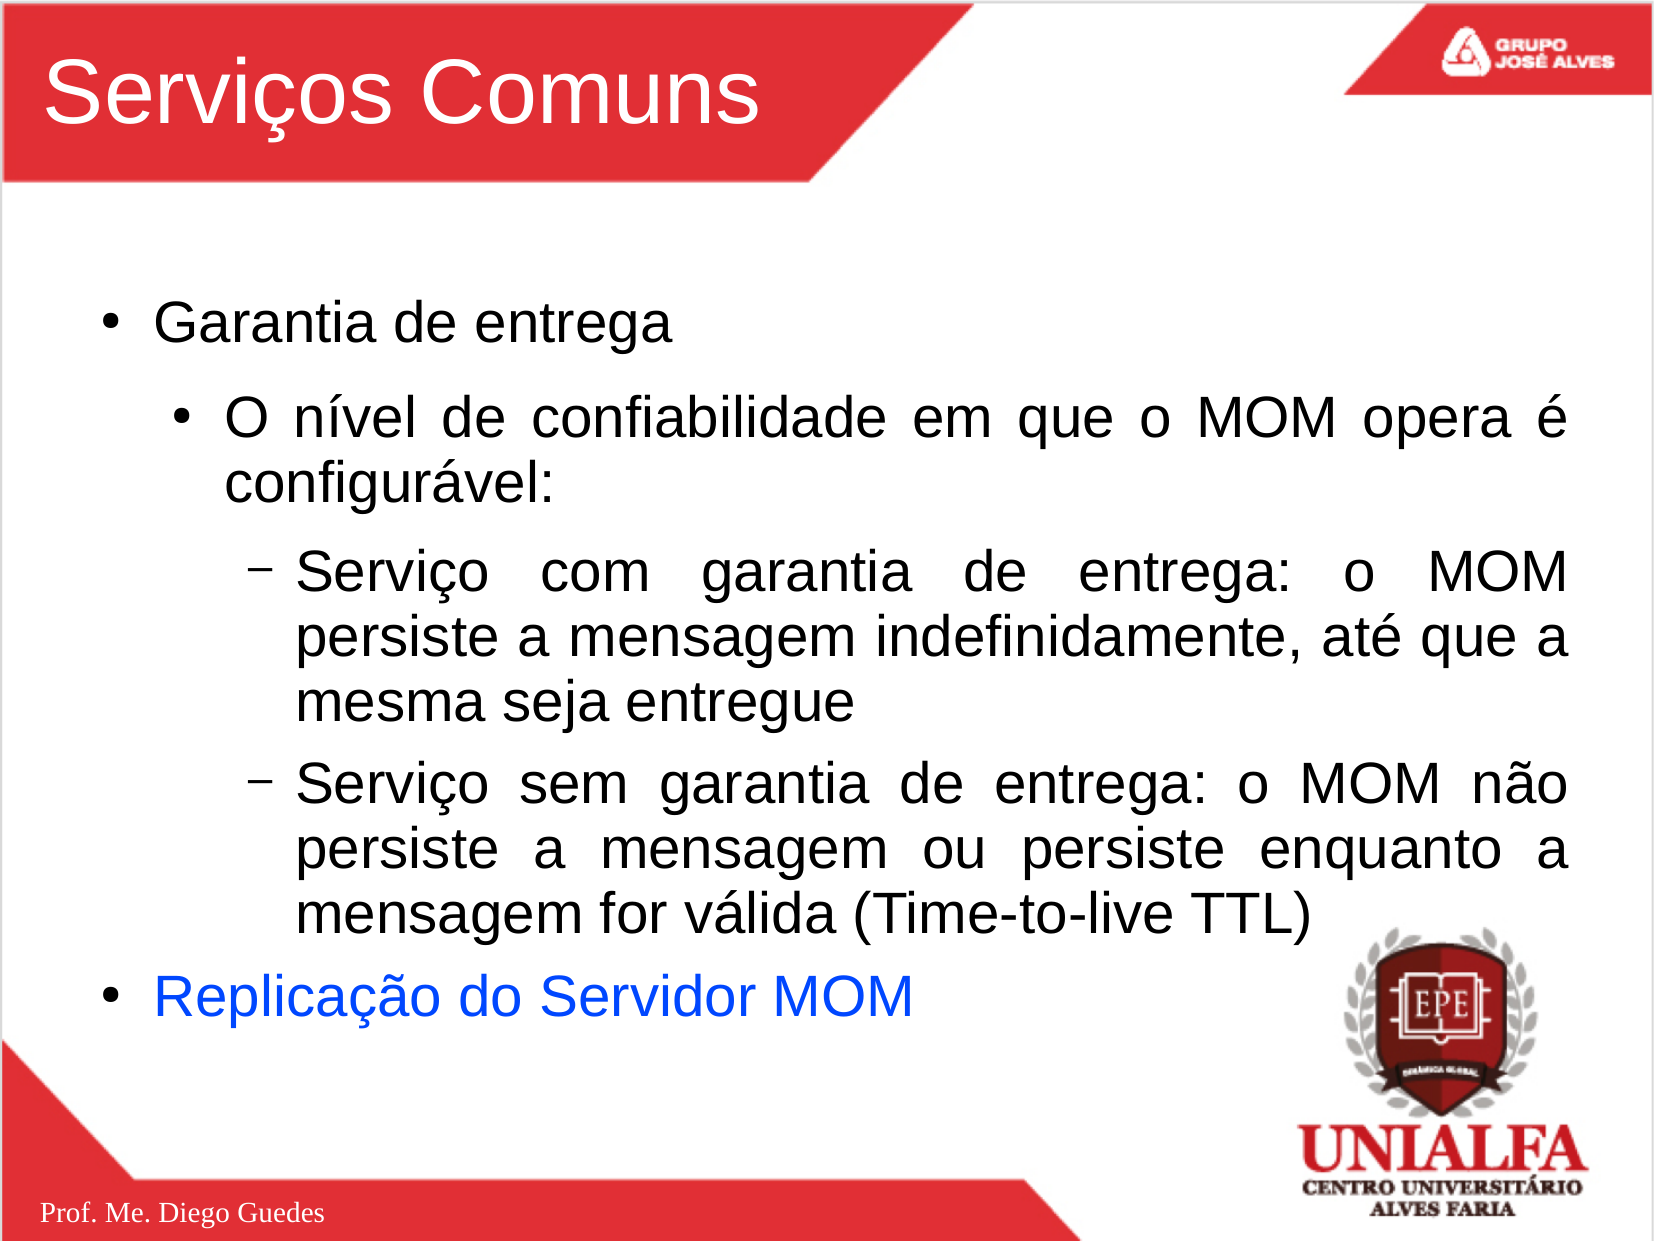

# Serviços Comuns
Garantia de entrega
O nível de confiabilidade em que o MOM opera é configurável:
Serviço com garantia de entrega: o MOM persiste a mensagem indefinidamente, até que a mesma seja entregue
Serviço sem garantia de entrega: o MOM não persiste a mensagem ou persiste enquanto a mensagem for válida (Time-to-live TTL)
Replicação do Servidor MOM